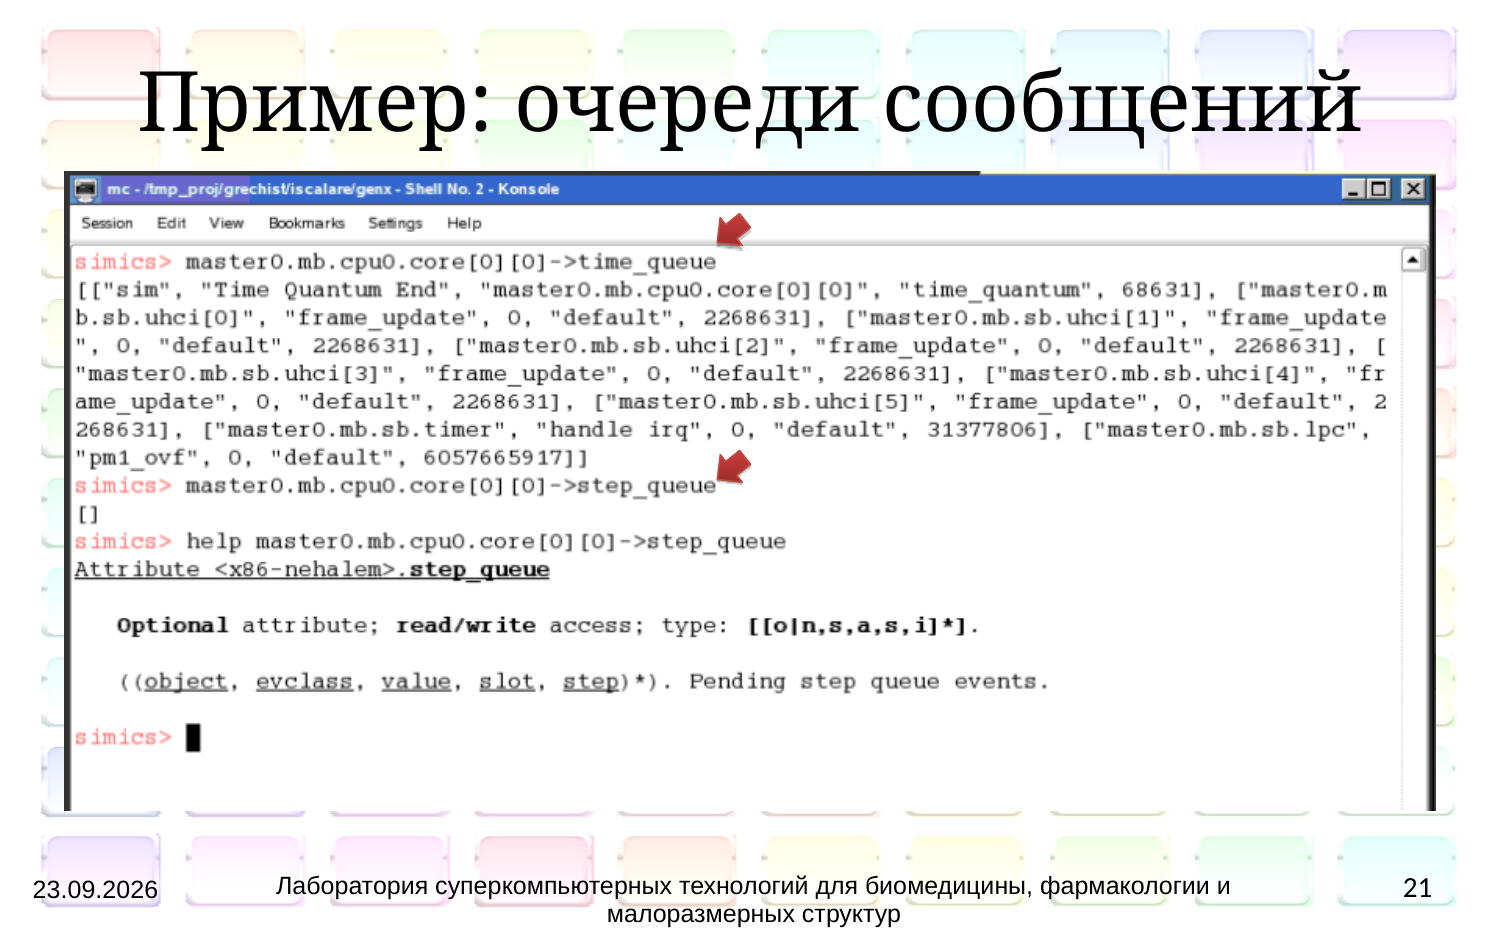

# Пример: очереди сообщений
Лаборатория суперкомпьютерных технологий для биомедицины, фармакологии и малоразмерных структур
20